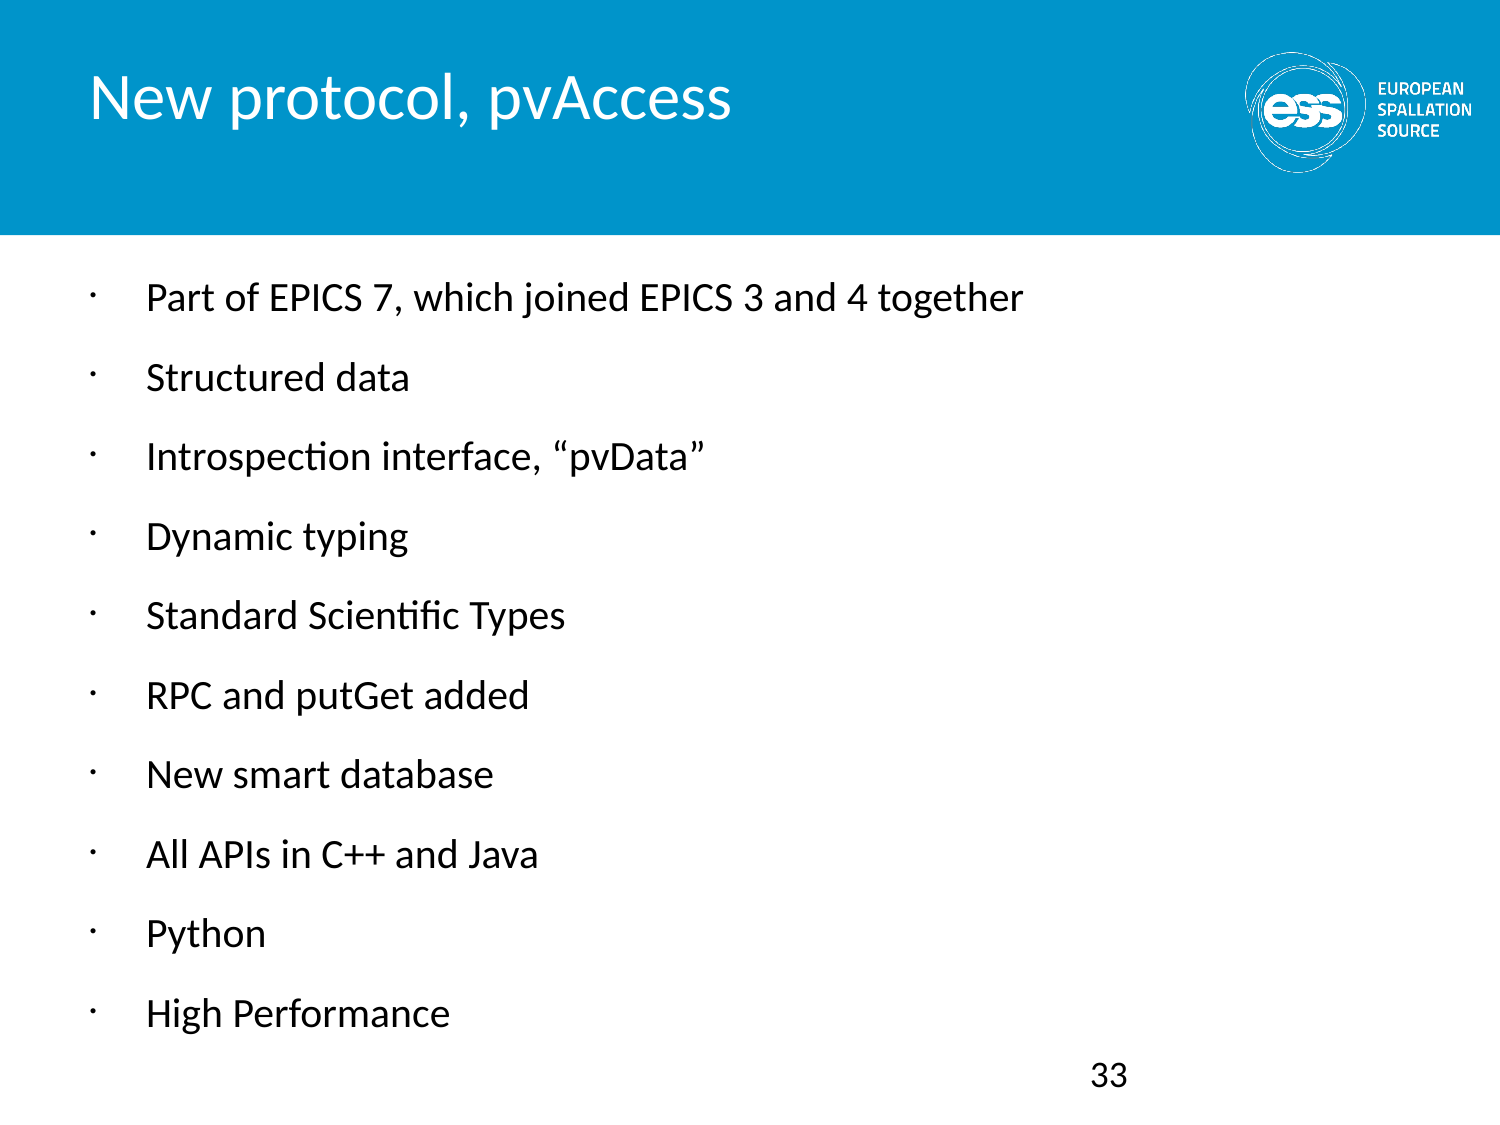

# New protocol, pvAccess
Part of EPICS 7, which joined EPICS 3 and 4 together
Structured data
Introspection interface, “pvData”
Dynamic typing
Standard Scientific Types
RPC and putGet added
New smart database
All APIs in C++ and Java
Python
High Performance